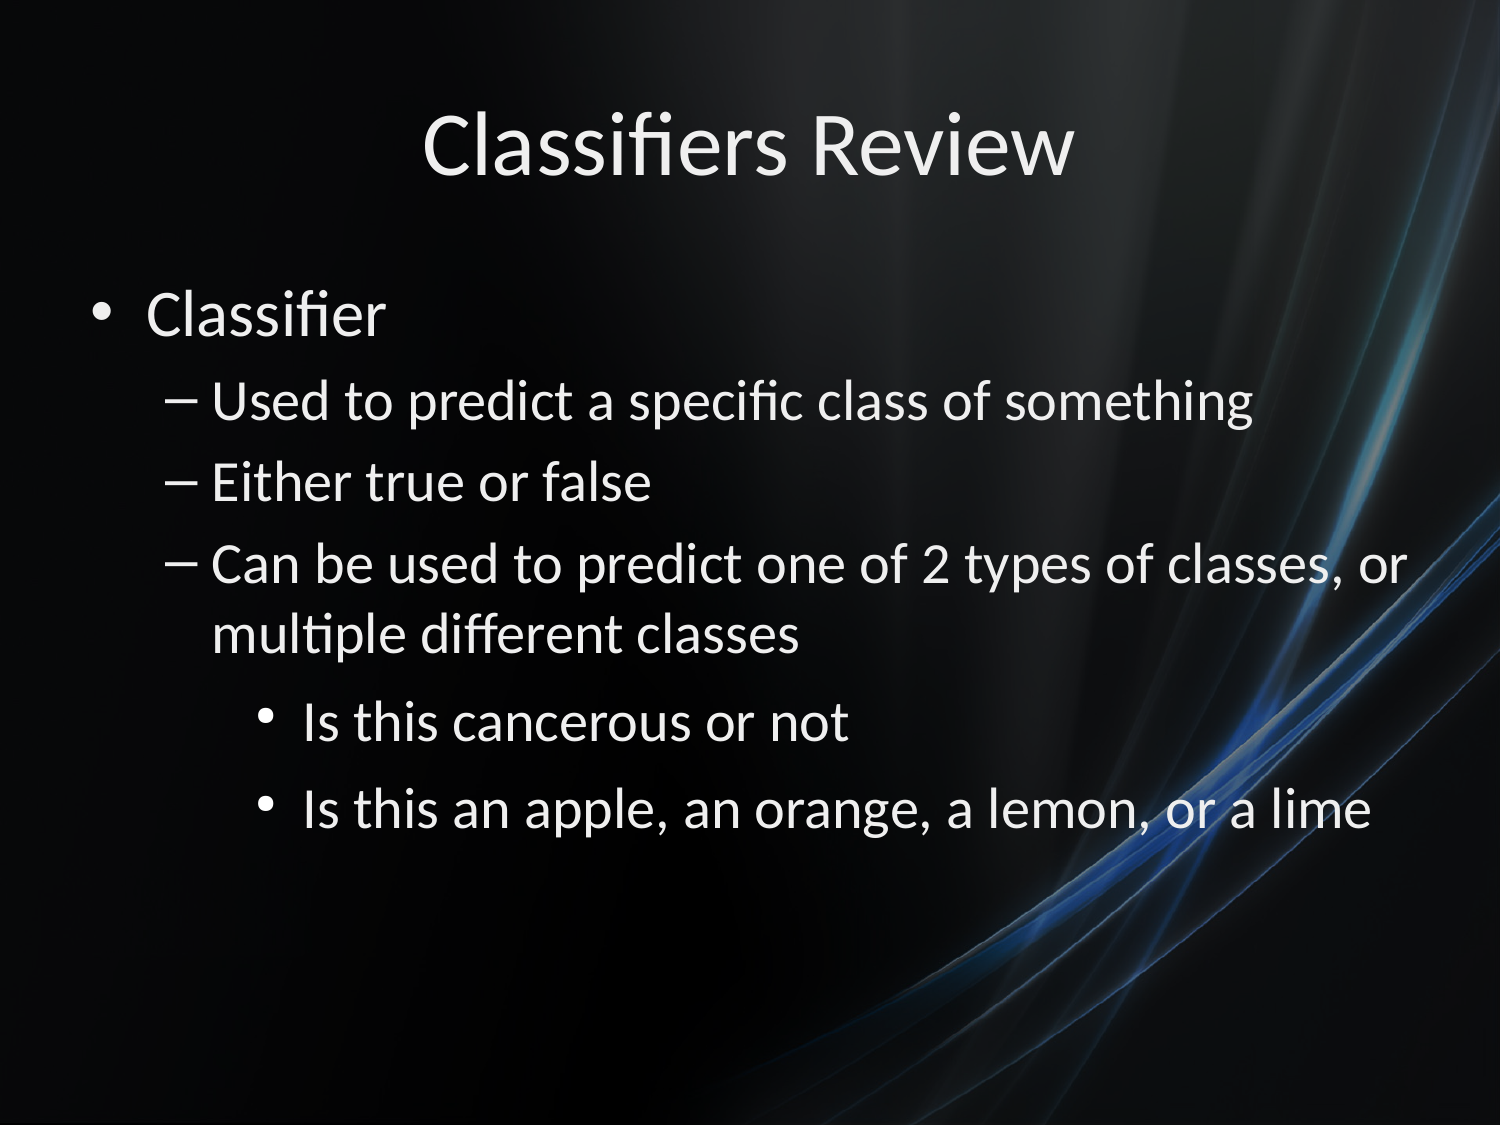

# Classifiers Review
Classifier
Used to predict a specific class of something
Either true or false
Can be used to predict one of 2 types of classes, or multiple different classes
Is this cancerous or not
Is this an apple, an orange, a lemon, or a lime